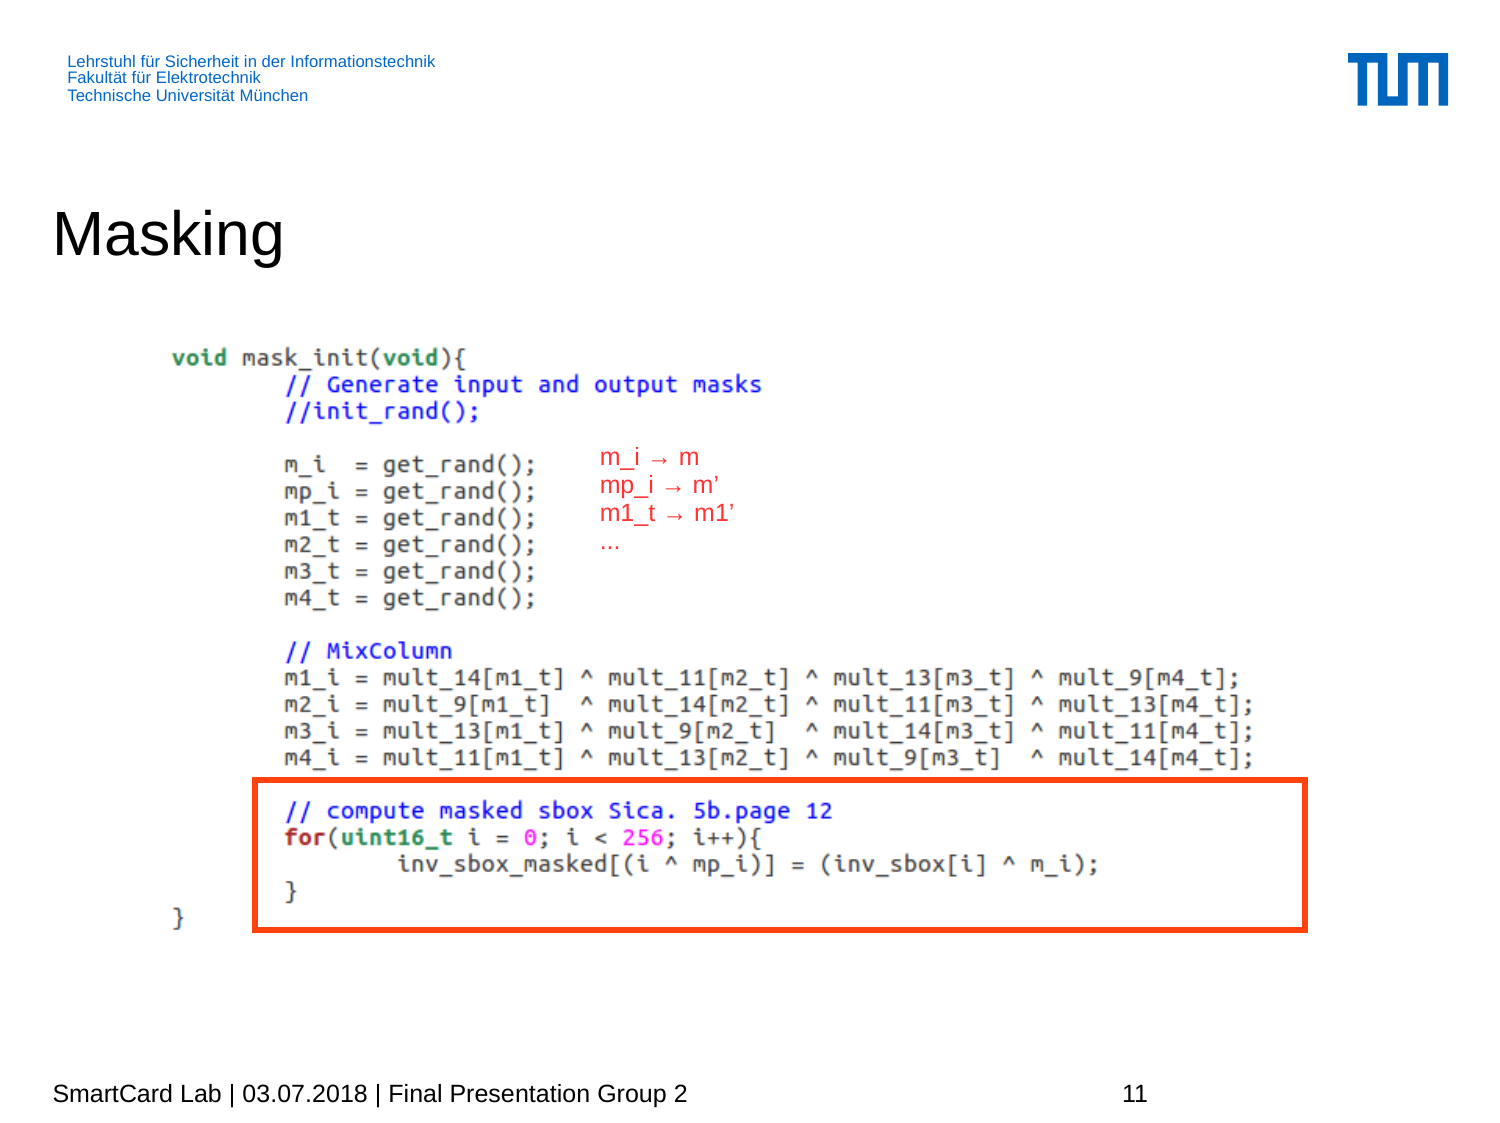

# Masking
m_i → m
mp_i → m’
m1_t → m1’
...
SmartCard Lab | 03.07.2018 | Final Presentation Group 2